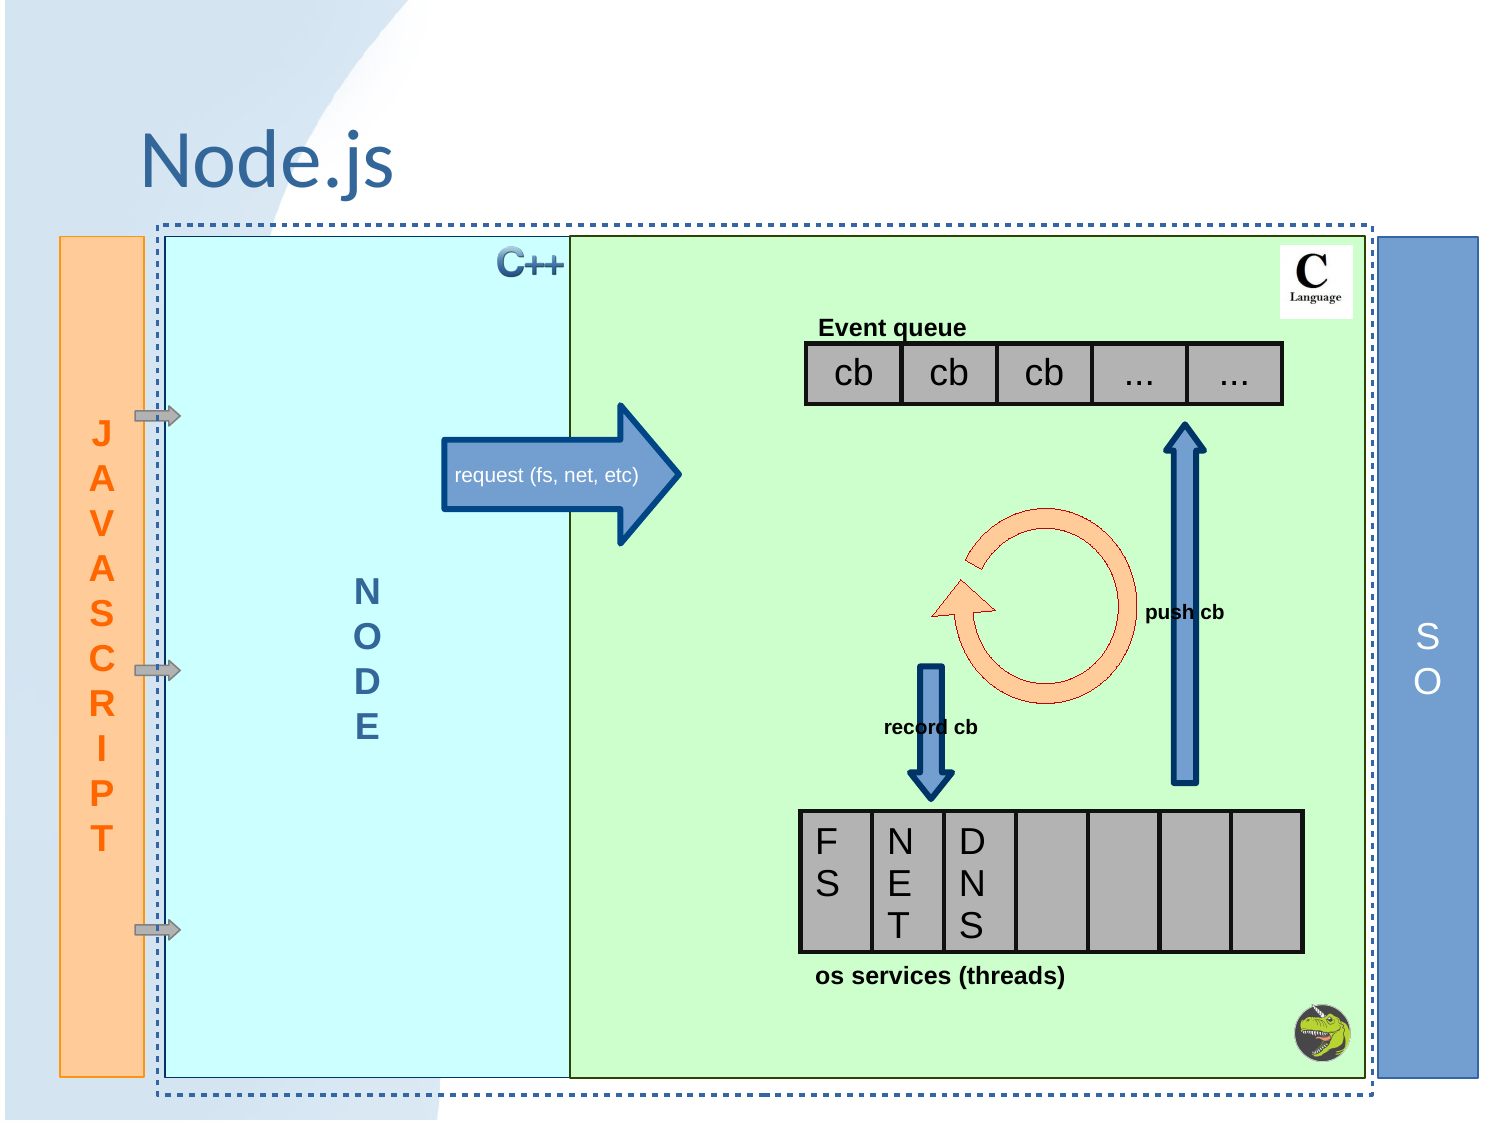

Node.js
Event queue
| cb | cb | cb | ... | ... |
| --- | --- | --- | --- | --- |
FS
NET
DNS
os services (threads)
J
A
V
A
S
C
R
I
P
T
N
O
D
E
S
O
request (fs, net, etc)
push cb
record cb
libev
libeio
IOCP
FreeBSD / Linux / Unix
windows